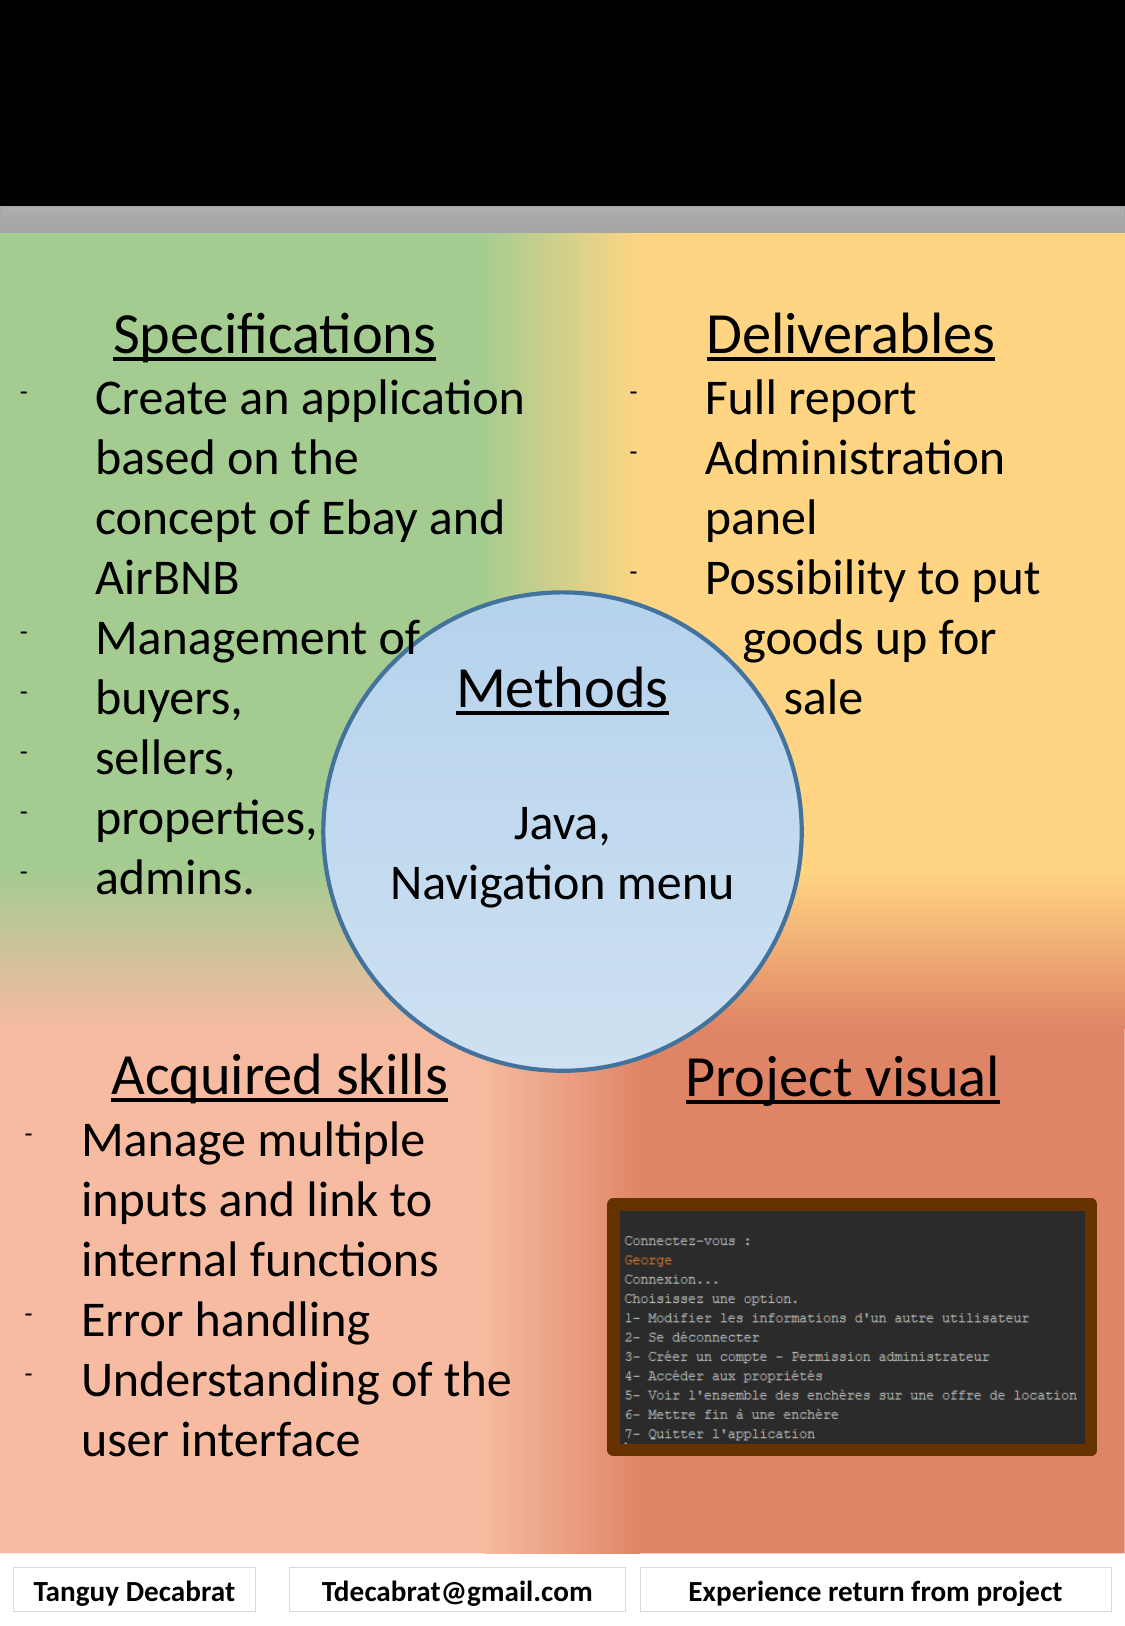

RETEX
Project - EbayBNB
Specifications
Create an application based on the concept of Ebay and AirBNB
Management of
buyers,
sellers,
properties,
admins.
Deliverables
Full report
Administration panel
Possibility to put
 goods up for
 sale
Methods
Java,
Navigation menu
Acquired skills
Manage multiple inputs and link to internal functions
Error handling
Understanding of the user interface
Project visual
Tanguy Decabrat
Tdecabrat@gmail.com
Experience return from project